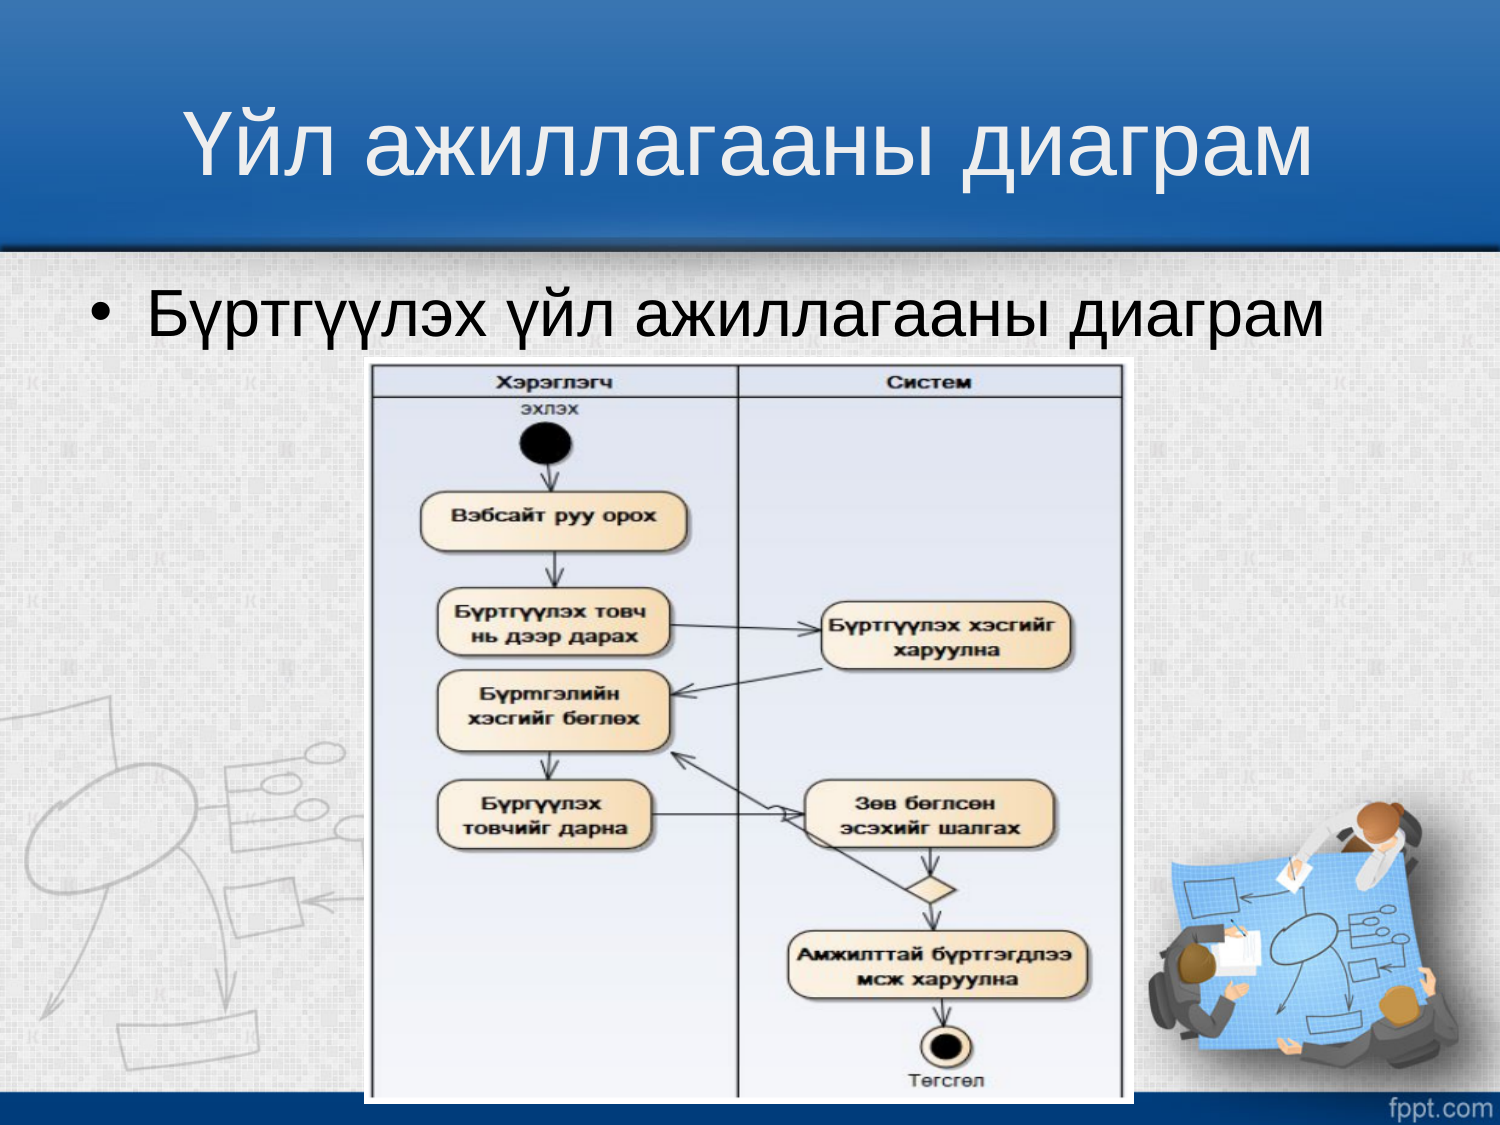

# Үйл ажиллагааны диаграм
Бүртгүүлэх үйл ажиллагааны диаграм